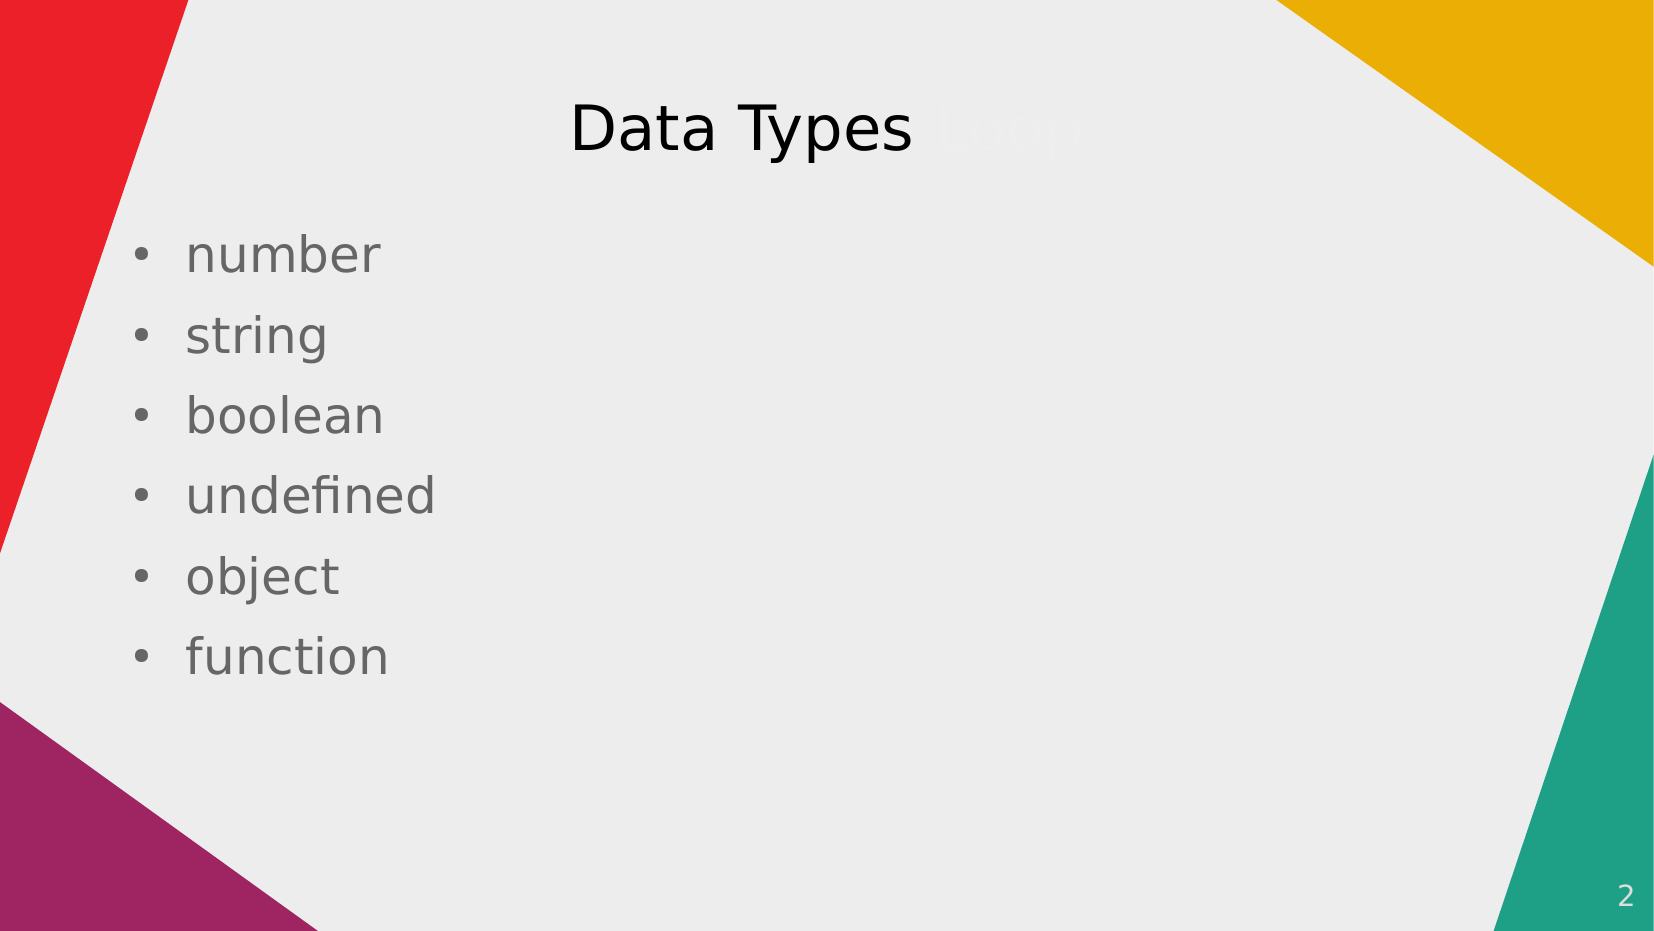

# Data Types Loop
number
string
boolean
undefined
object
function
2